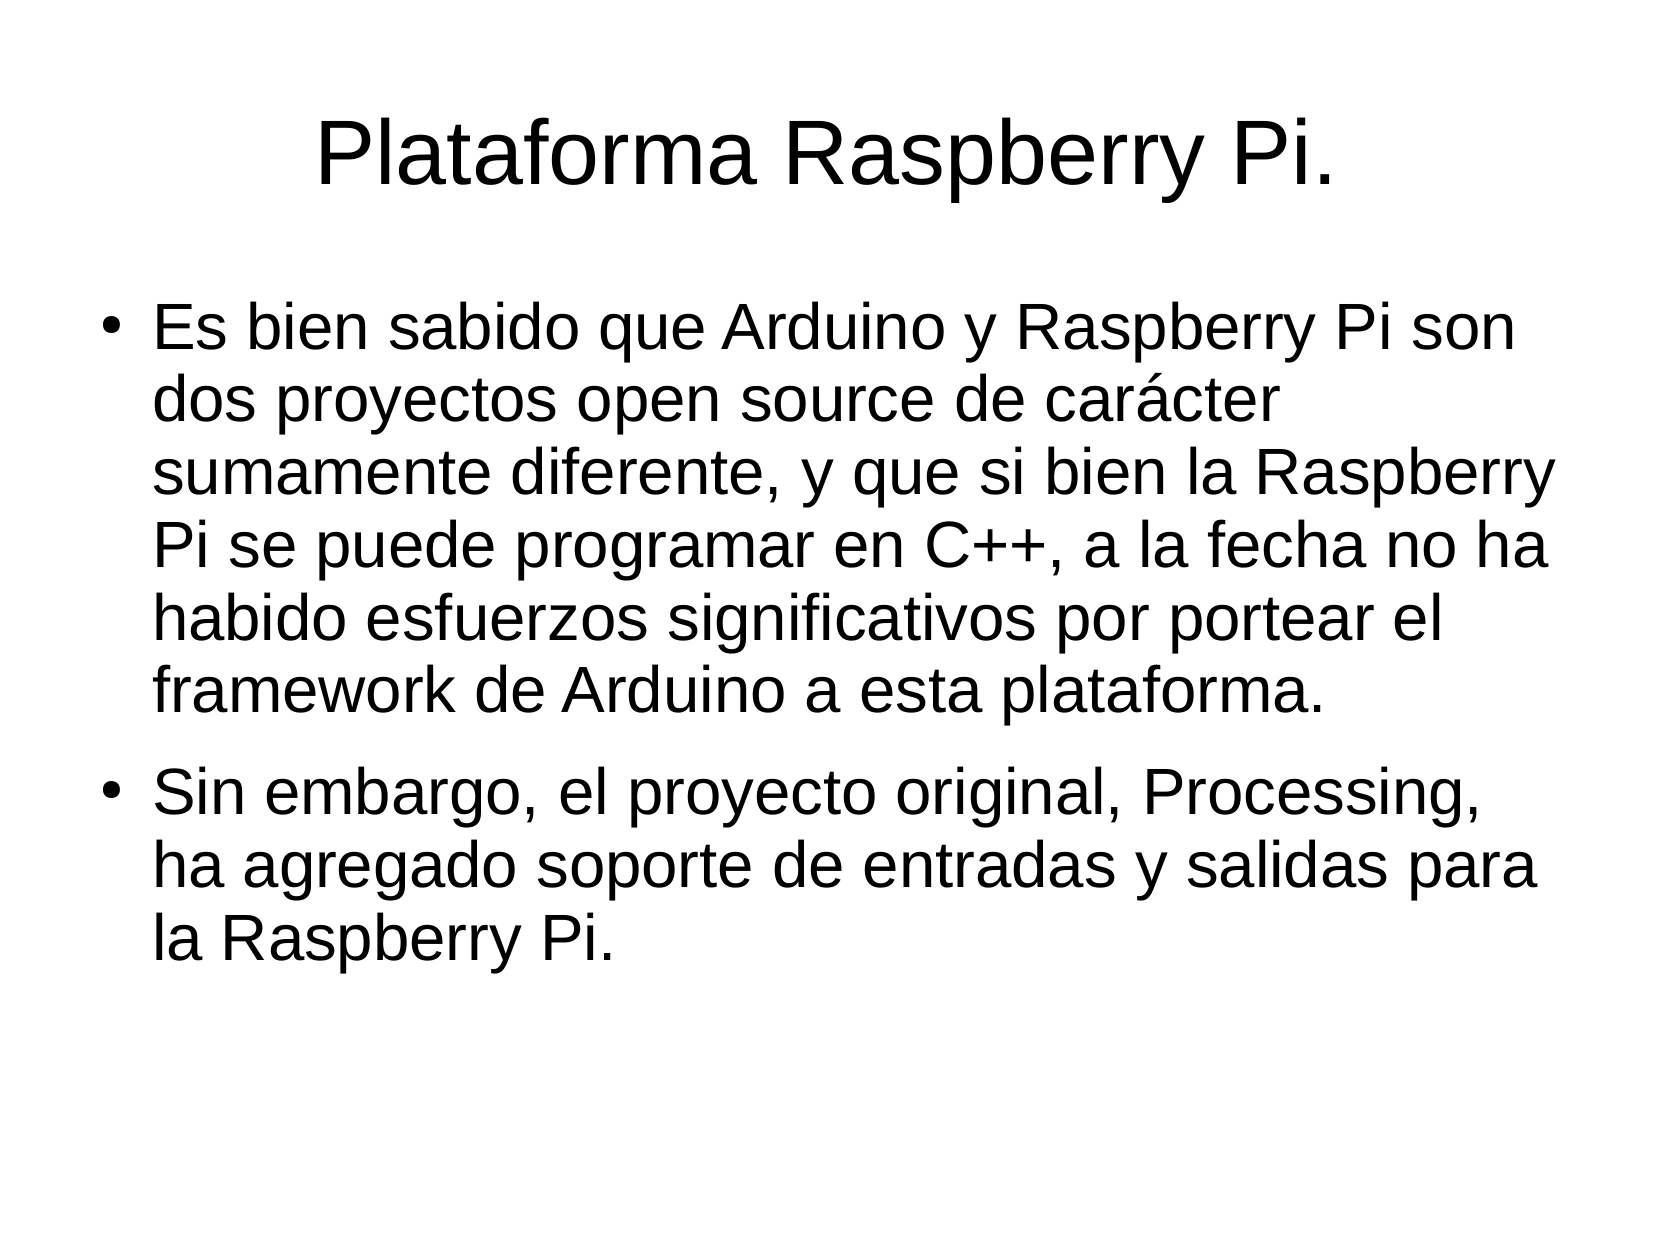

# Plataforma Raspberry Pi.
Es bien sabido que Arduino y Raspberry Pi son dos proyectos open source de carácter sumamente diferente, y que si bien la Raspberry Pi se puede programar en C++, a la fecha no ha habido esfuerzos significativos por portear el framework de Arduino a esta plataforma.
Sin embargo, el proyecto original, Processing, ha agregado soporte de entradas y salidas para la Raspberry Pi.